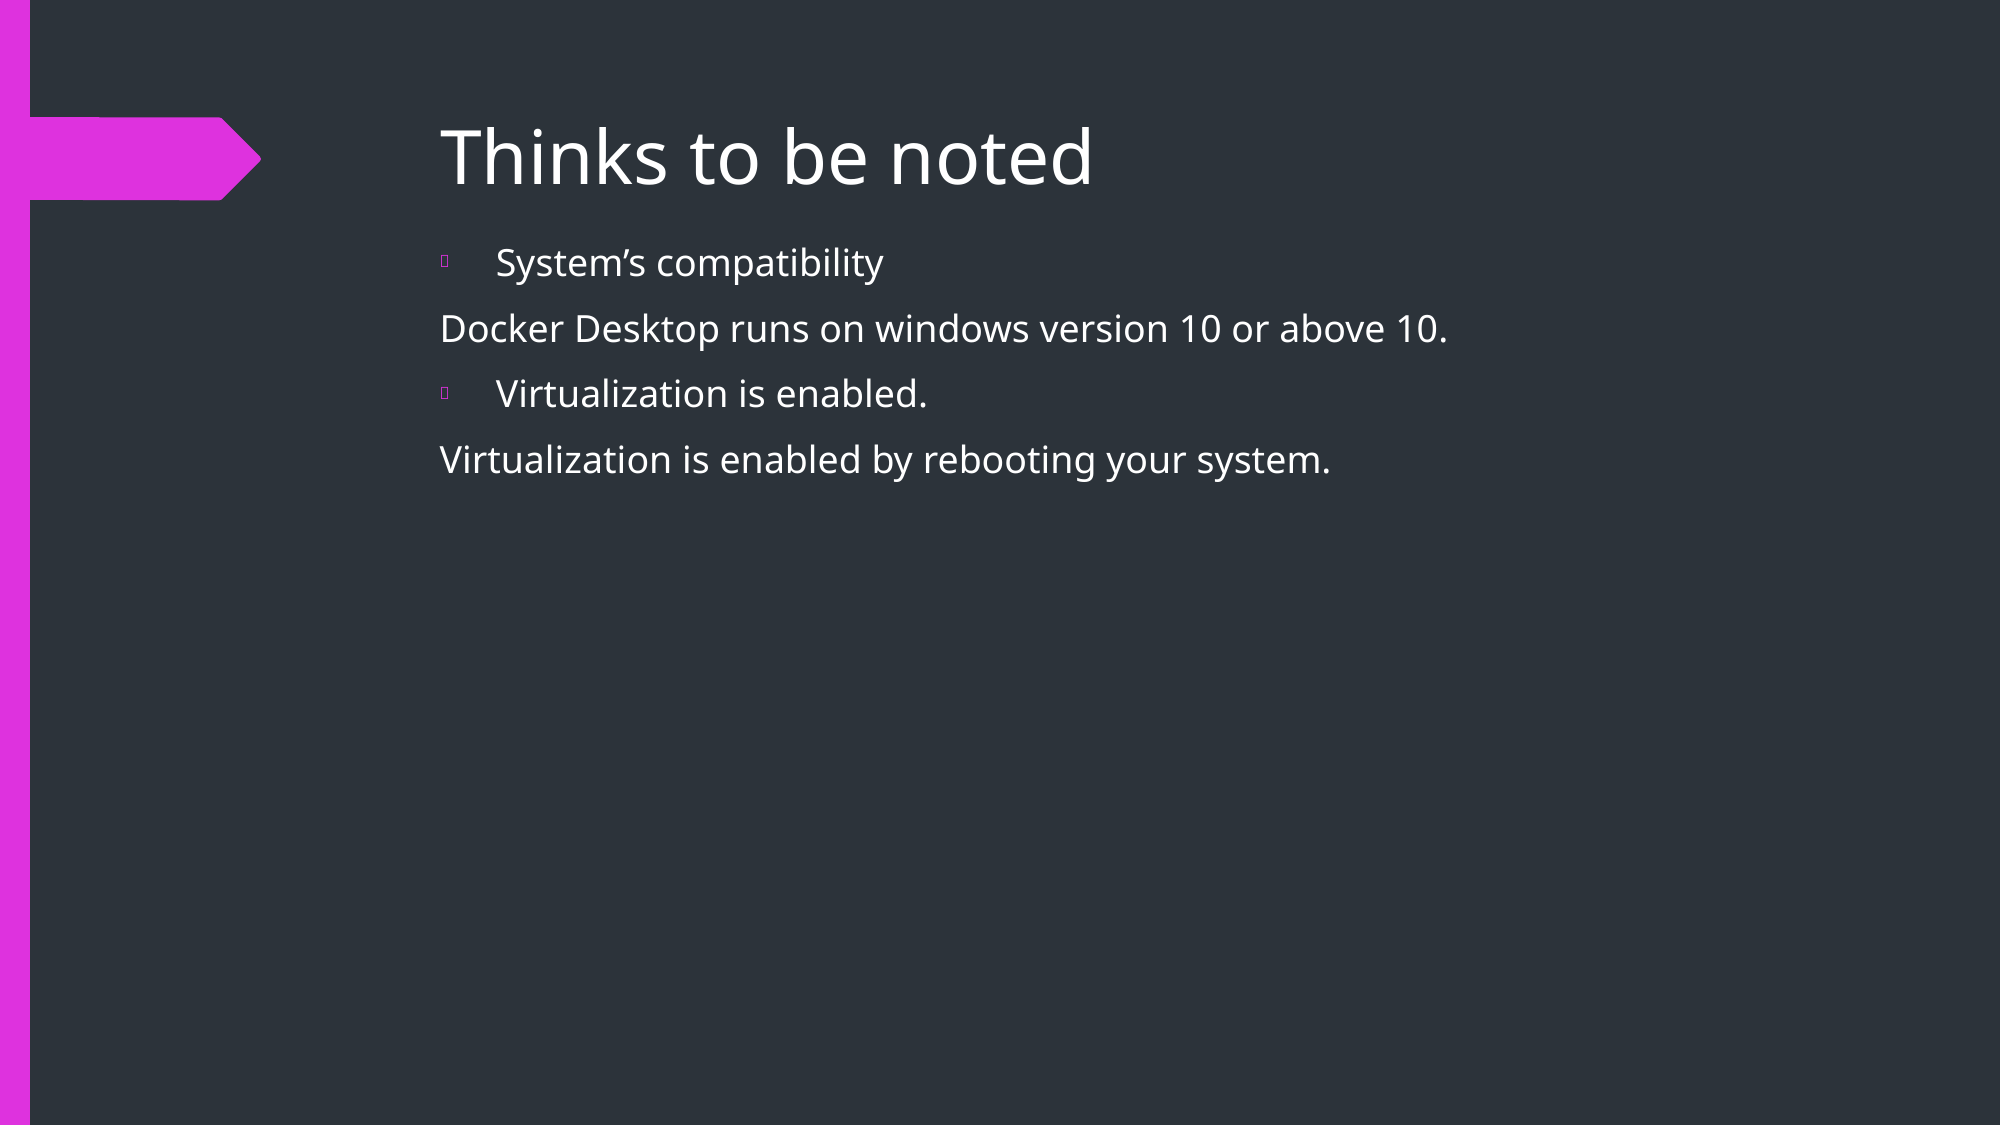

# Thinks to be noted
System’s compatibility
Docker Desktop runs on windows version 10 or above 10.
Virtualization is enabled.
Virtualization is enabled by rebooting your system.